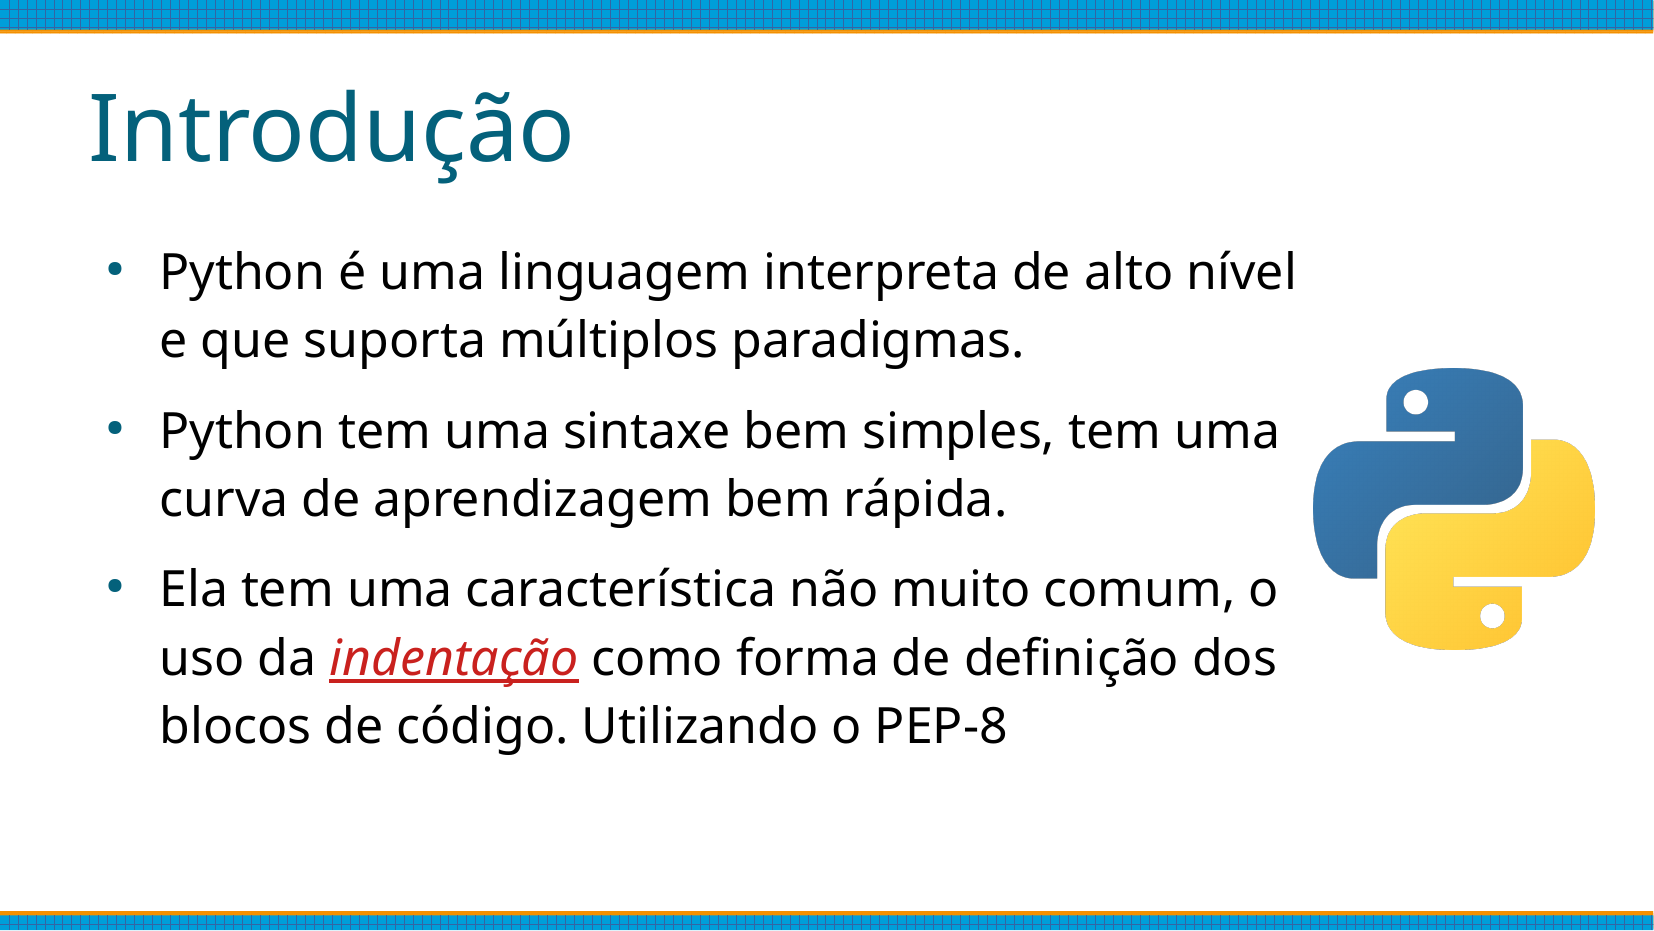

# Introdução
Python é uma linguagem interpreta de alto nível e que suporta múltiplos paradigmas.
Python tem uma sintaxe bem simples, tem uma curva de aprendizagem bem rápida.
Ela tem uma característica não muito comum, o uso da indentação como forma de definição dos blocos de código. Utilizando o PEP-8